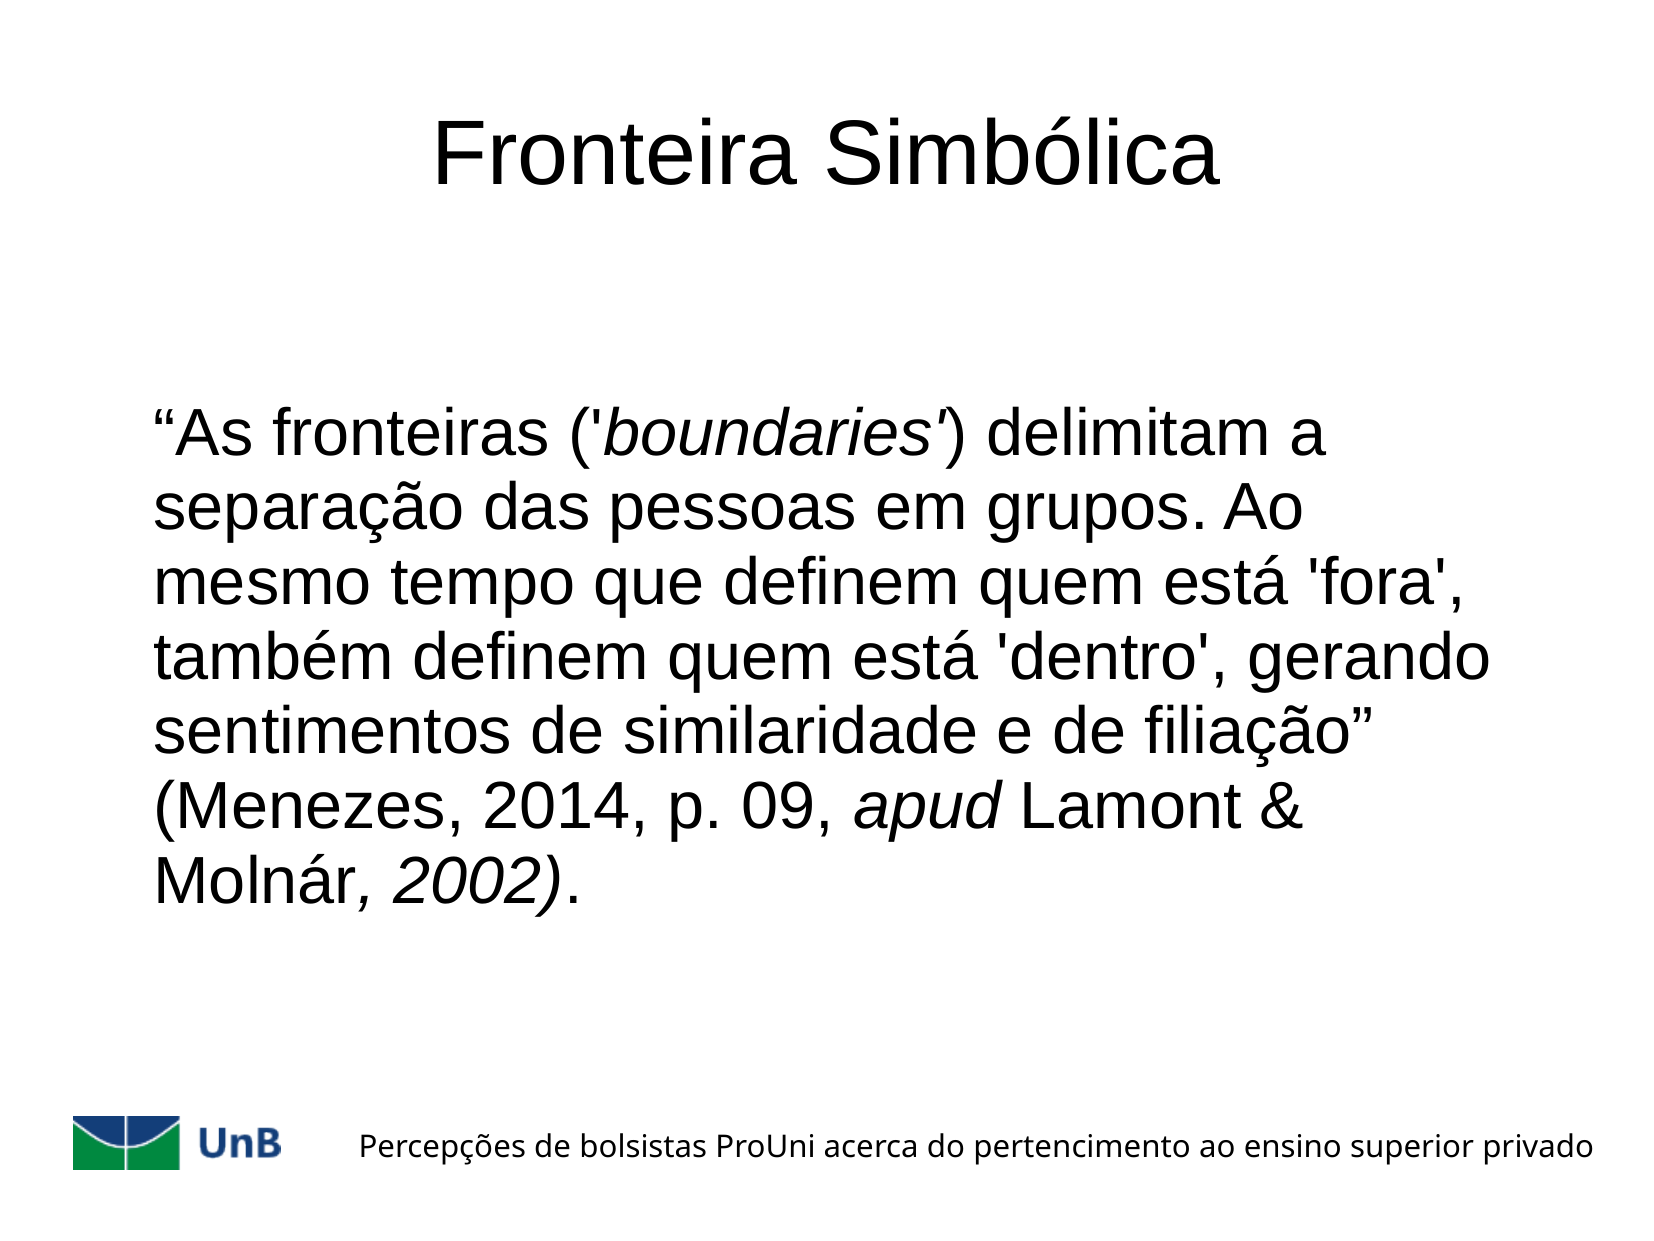

# Fronteira Simbólica
“As fronteiras ('boundaries') delimitam a separação das pessoas em grupos. Ao mesmo tempo que definem quem está 'fora', também definem quem está 'dentro', gerando sentimentos de similaridade e de filiação” (Menezes, 2014, p. 09, apud Lamont & Molnár, 2002).
Percepções de bolsistas ProUni acerca do pertencimento ao ensino superior privado